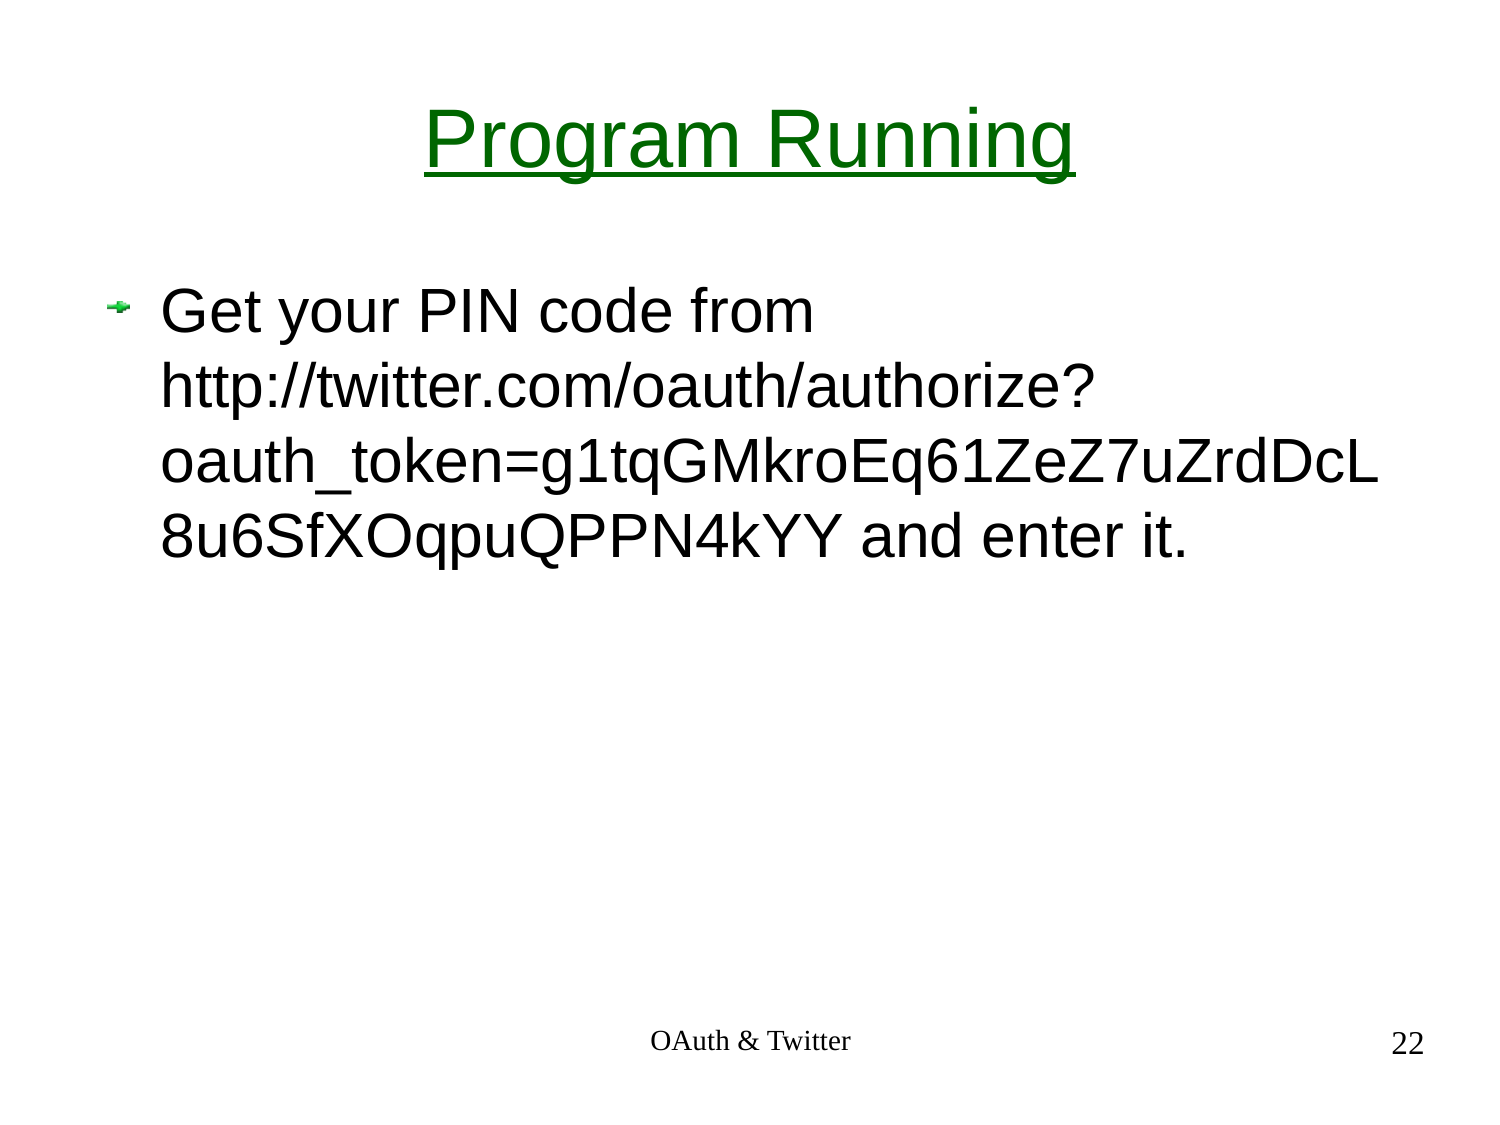

# Program Running
Get your PIN code from http://twitter.com/oauth/authorize?oauth_token=g1tqGMkroEq61ZeZ7uZrdDcL8u6SfXOqpuQPPN4kYY and enter it.
OAuth & Twitter
22